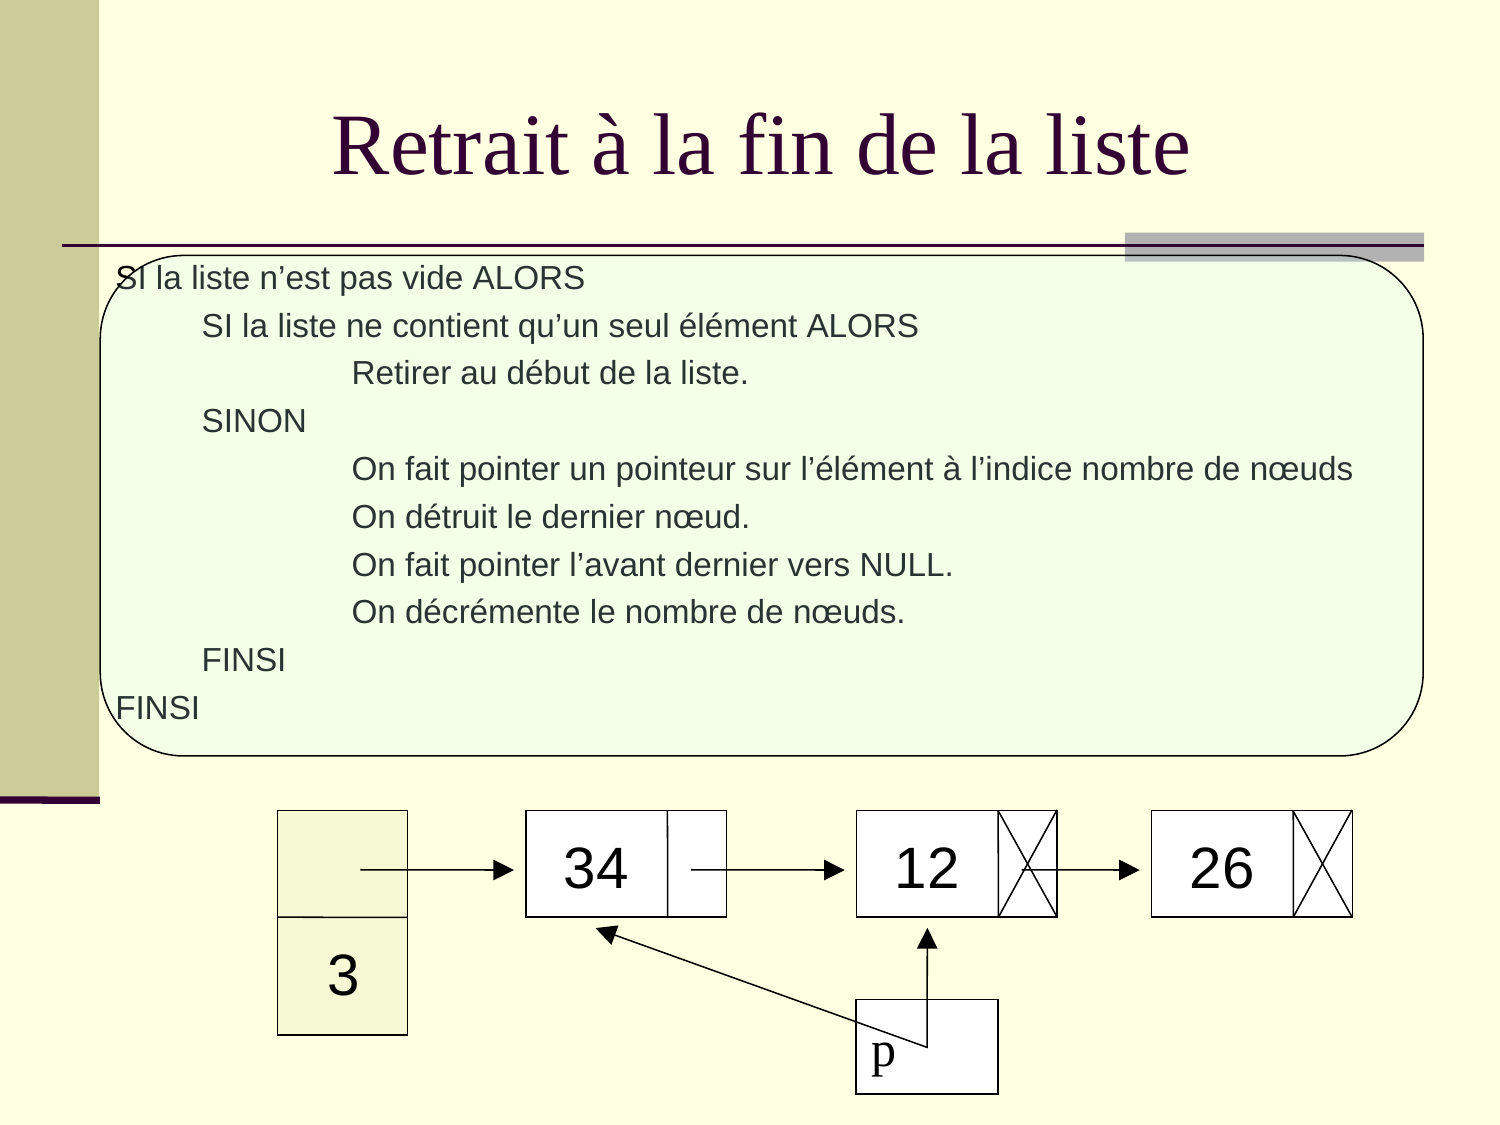

# Retrait à la fin de la liste
SI la liste n’est pas vide ALORS
	SI la liste ne contient qu’un seul élément ALORS
		Retirer au début de la liste.
	SINON
		On fait pointer un pointeur sur l’élément à l’indice nombre de nœuds
		On détruit le dernier nœud.
		On fait pointer l’avant dernier vers NULL.
		On décrémente le nombre de nœuds.
	FINSI
FINSI
34
12
26
3
p